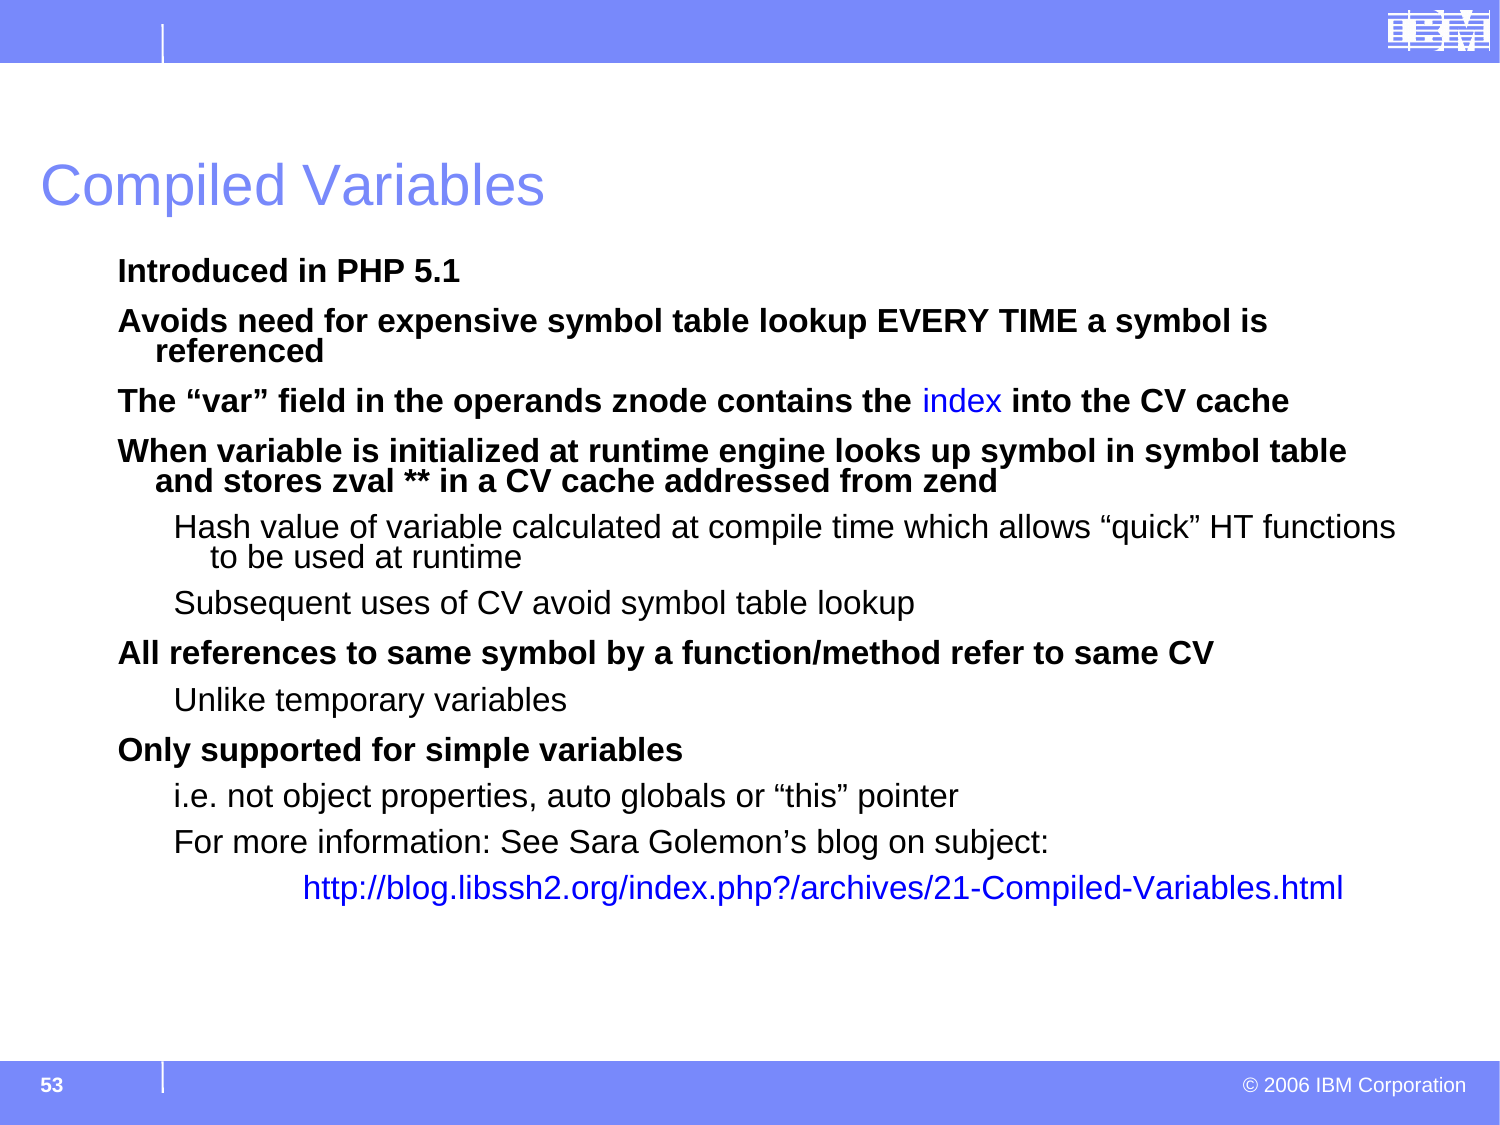

# Compiled Variables
Introduced in PHP 5.1
Avoids need for expensive symbol table lookup EVERY TIME a symbol is referenced
The “var” field in the operands znode contains the index into the CV cache
When variable is initialized at runtime engine looks up symbol in symbol table and stores zval ** in a CV cache addressed from zend
Hash value of variable calculated at compile time which allows “quick” HT functions to be used at runtime
Subsequent uses of CV avoid symbol table lookup
All references to same symbol by a function/method refer to same CV
Unlike temporary variables
Only supported for simple variables
i.e. not object properties, auto globals or “this” pointer
For more information: See Sara Golemon’s blog on subject:
 http://blog.libssh2.org/index.php?/archives/21-Compiled-Variables.html
53